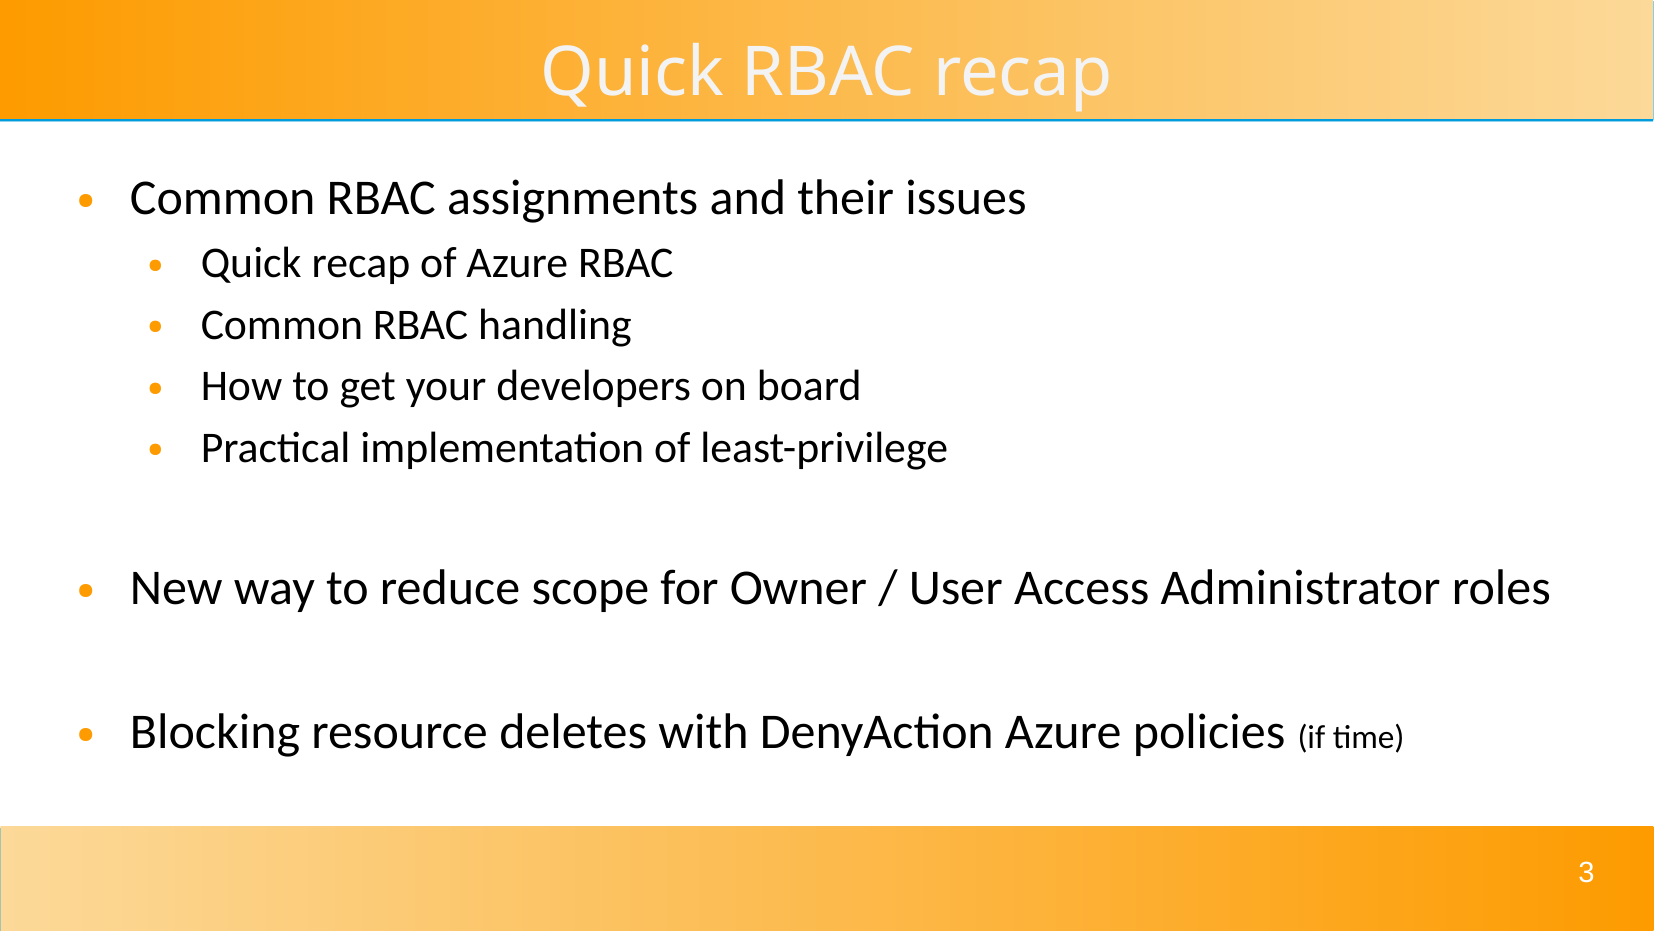

# Quick RBAC recap
Common RBAC assignments and their issues
Quick recap of Azure RBAC
Common RBAC handling
How to get your developers on board
Practical implementation of least-privilege
New way to reduce scope for Owner / User Access Administrator roles
Blocking resource deletes with DenyAction Azure policies (if time)
3